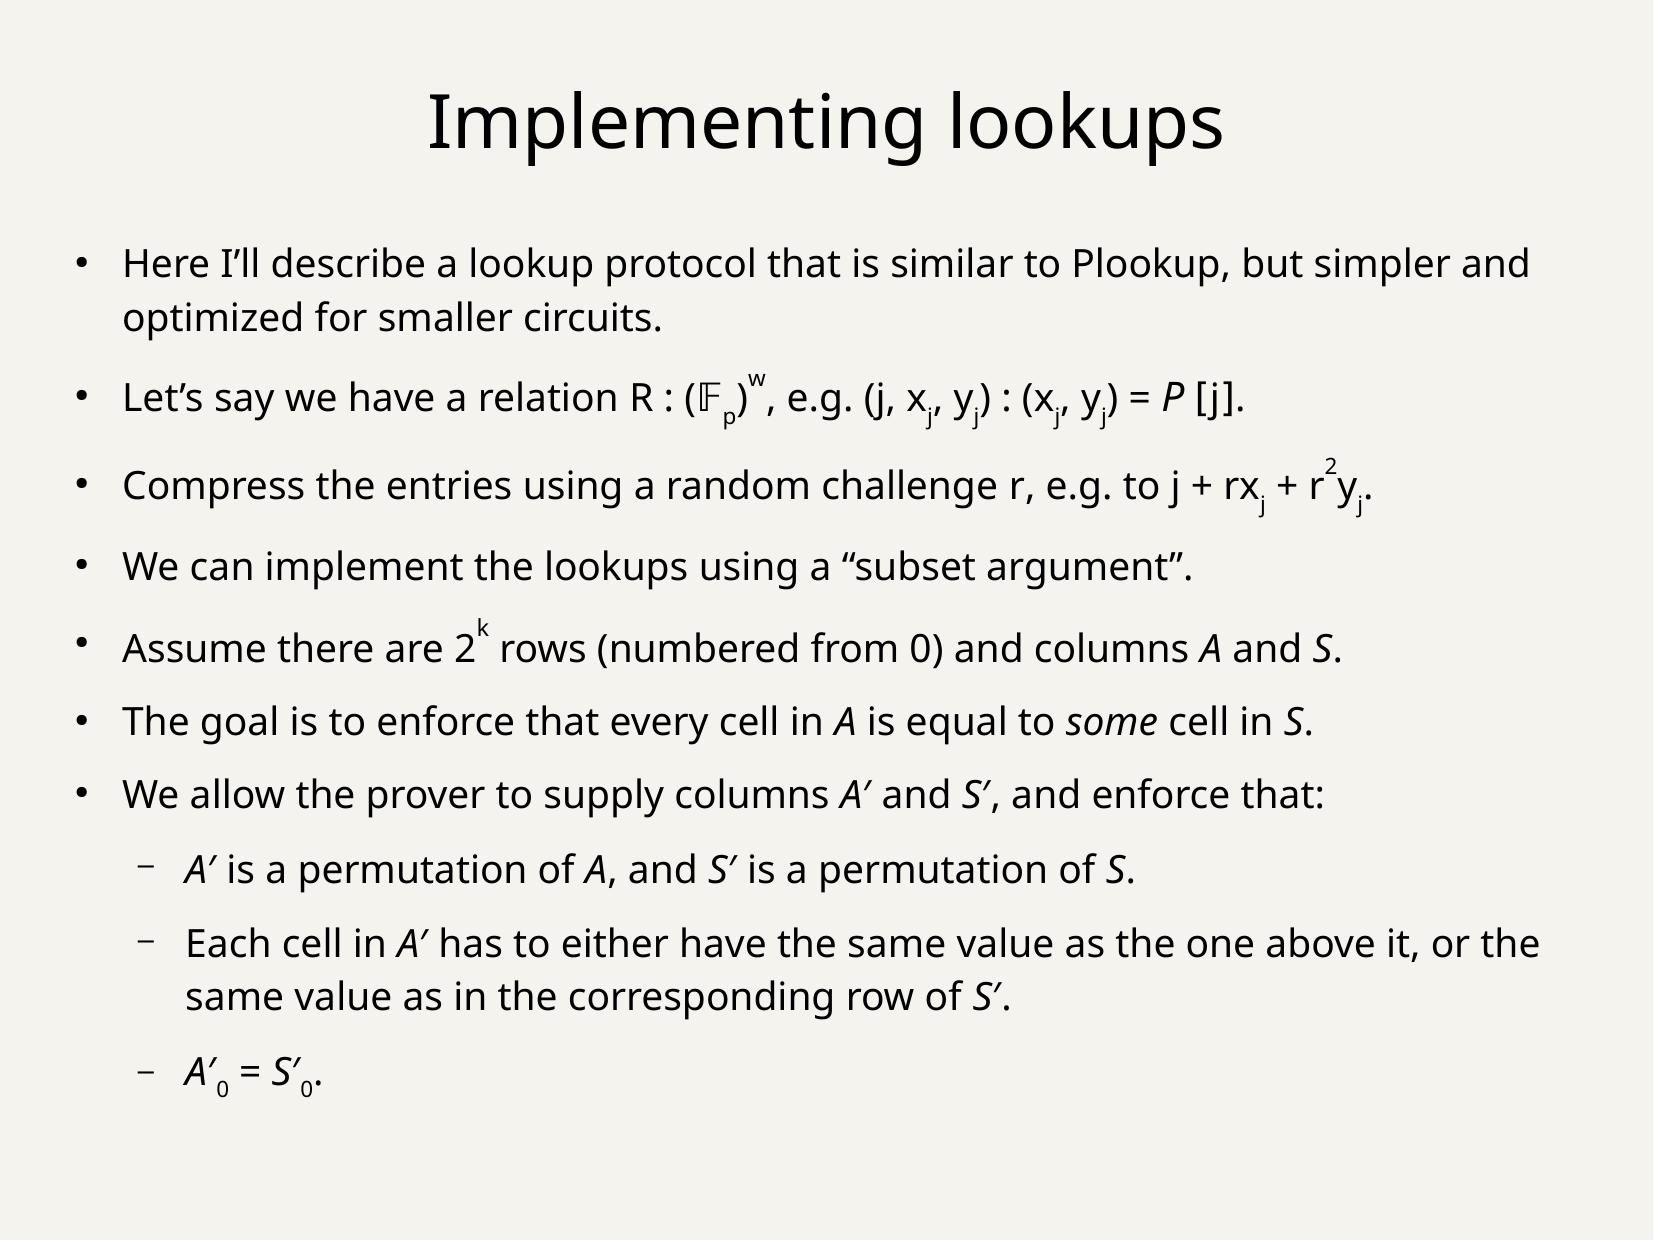

# Implementing lookups
Here I’ll describe a lookup protocol that is similar to Plookup, but simpler and optimized for smaller circuits.
Let’s say we have a relation R : (𝔽p)w, e.g. (j, xj, yj) : (xj, yj) = P [j].
Compress the entries using a random challenge r, e.g. to j + rxj + r2yj.
We can implement the lookups using a “subset argument”.
Assume there are 2k rows (numbered from 0) and columns A and S.
The goal is to enforce that every cell in A is equal to some cell in S.
We allow the prover to supply columns A′ and S′, and enforce that:
A′ is a permutation of A, and S′ is a permutation of S.
Each cell in A′ has to either have the same value as the one above it, or the same value as in the corresponding row of S′.
A′0 = S′0.